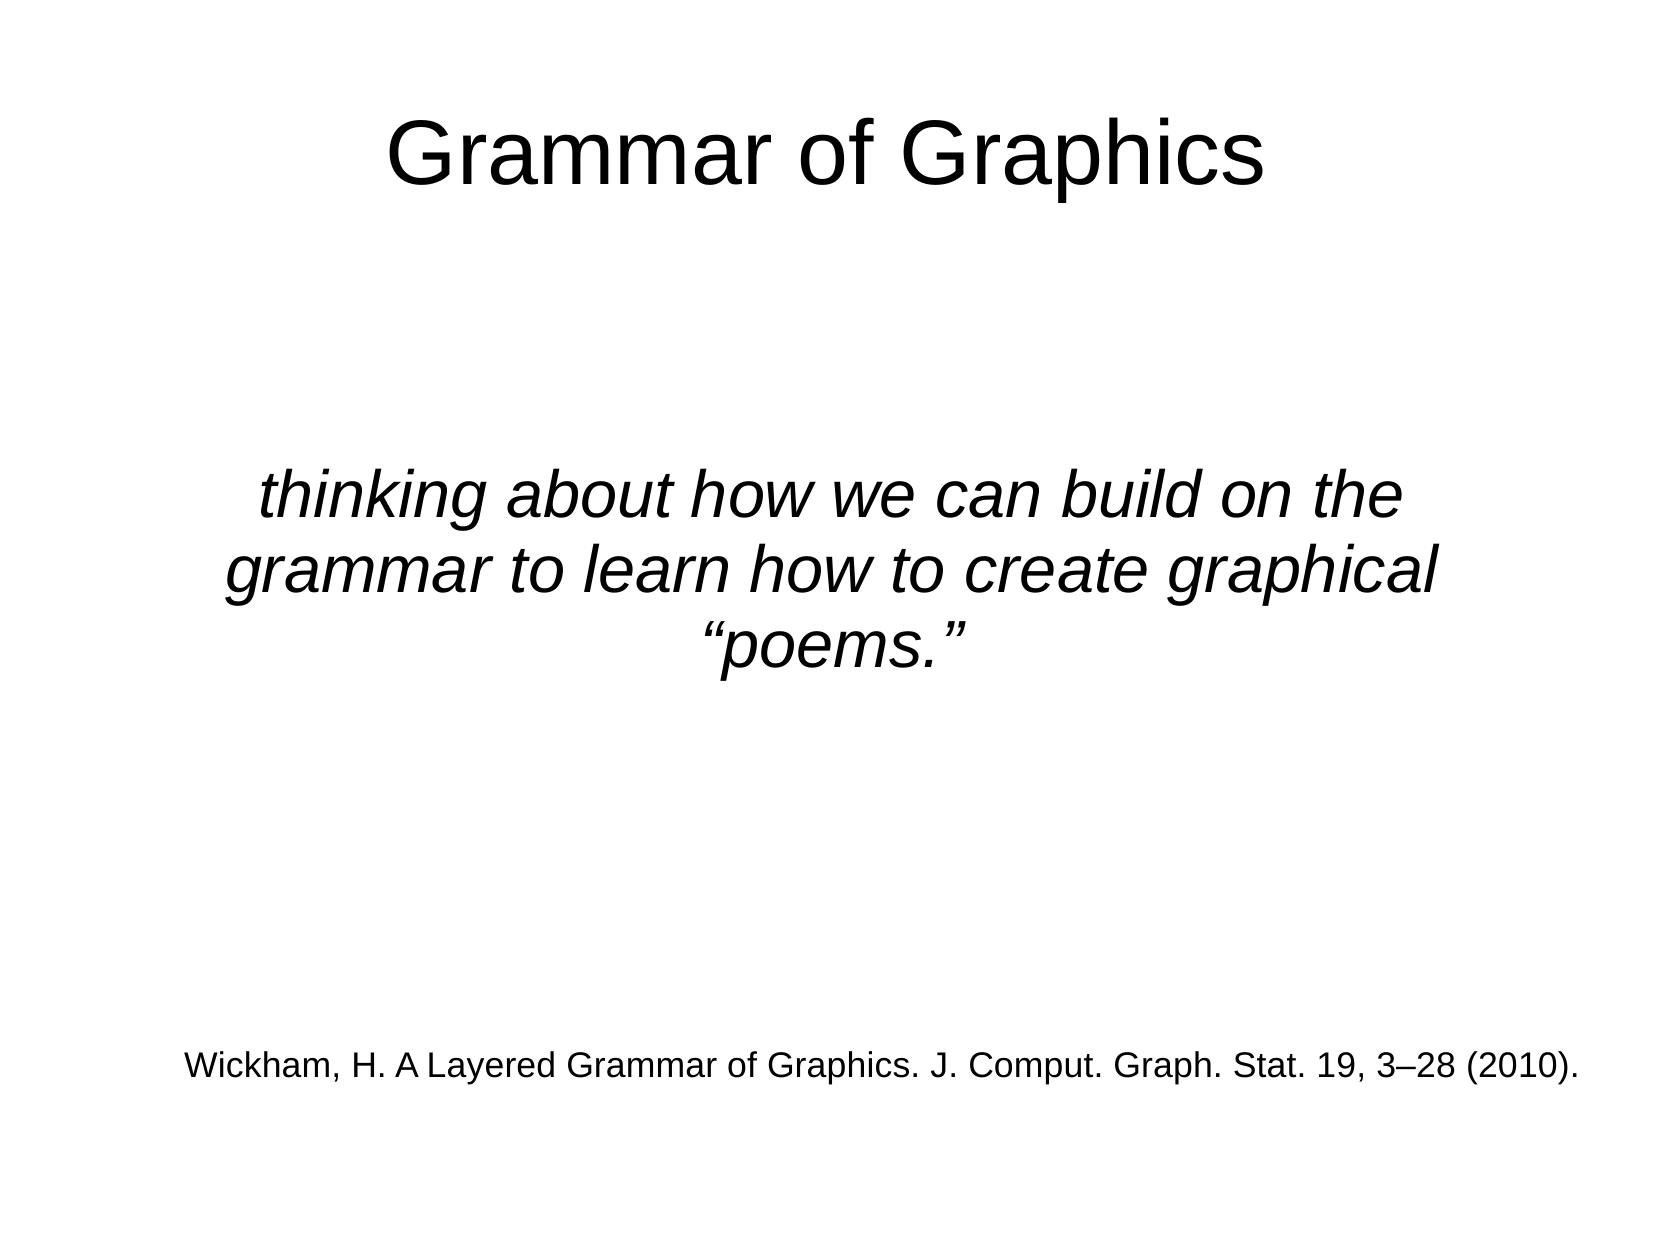

# Grammar of Graphics
thinking about how we can build on the grammar to learn how to create graphical “poems.”
Wickham, H. A Layered Grammar of Graphics. J. Comput. Graph. Stat. 19, 3–28 (2010).